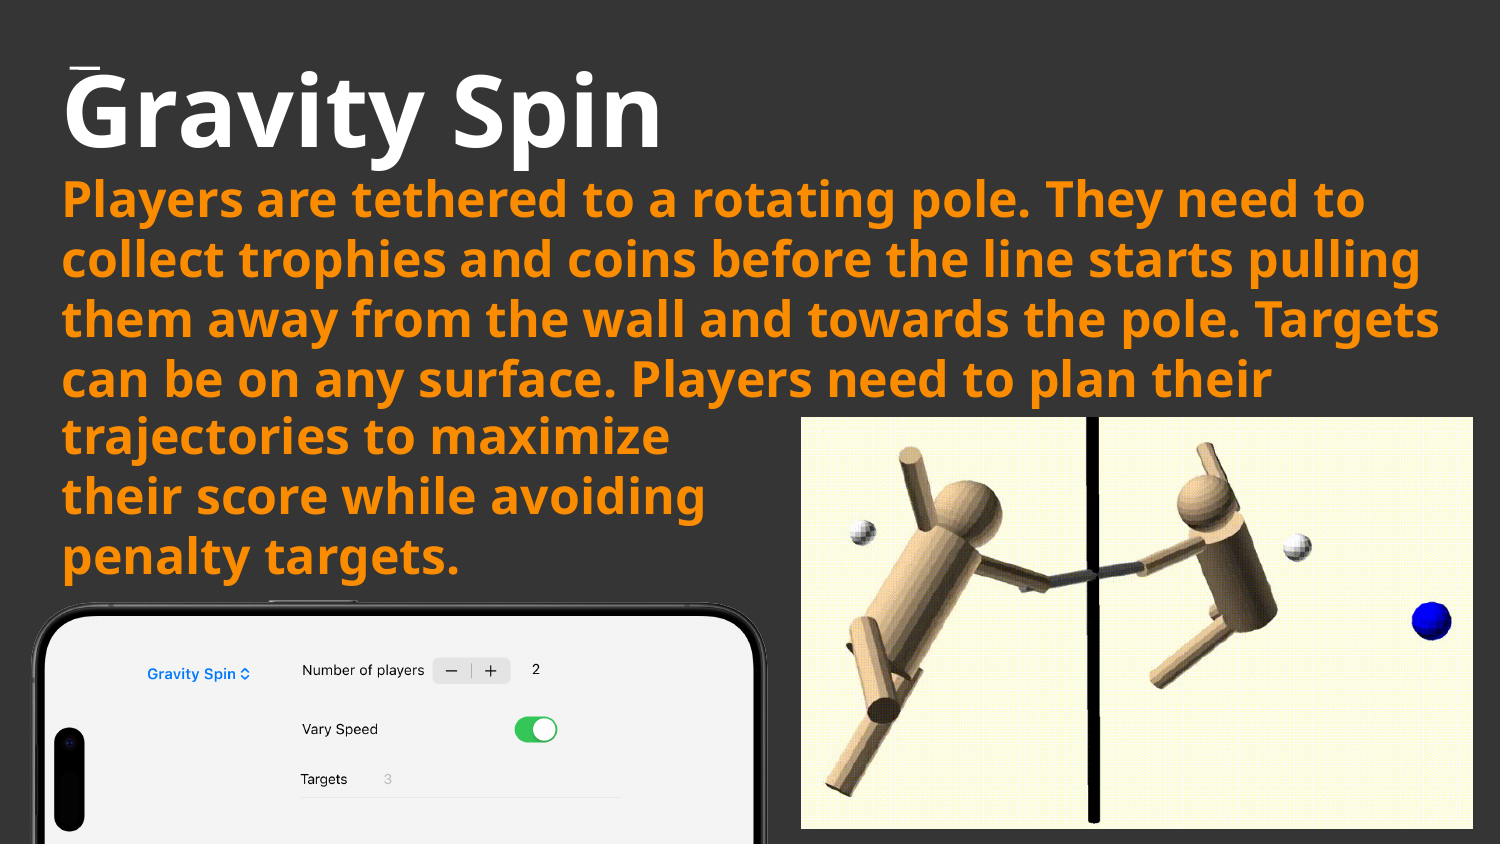

# Gravity Spin Players are tethered to a rotating pole. They need to collect trophies and coins before the line starts pulling them away from the wall and towards the pole. Targets can be on any surface. Players need to plan their
trajectories to maximize their score while avoiding penalty targets.